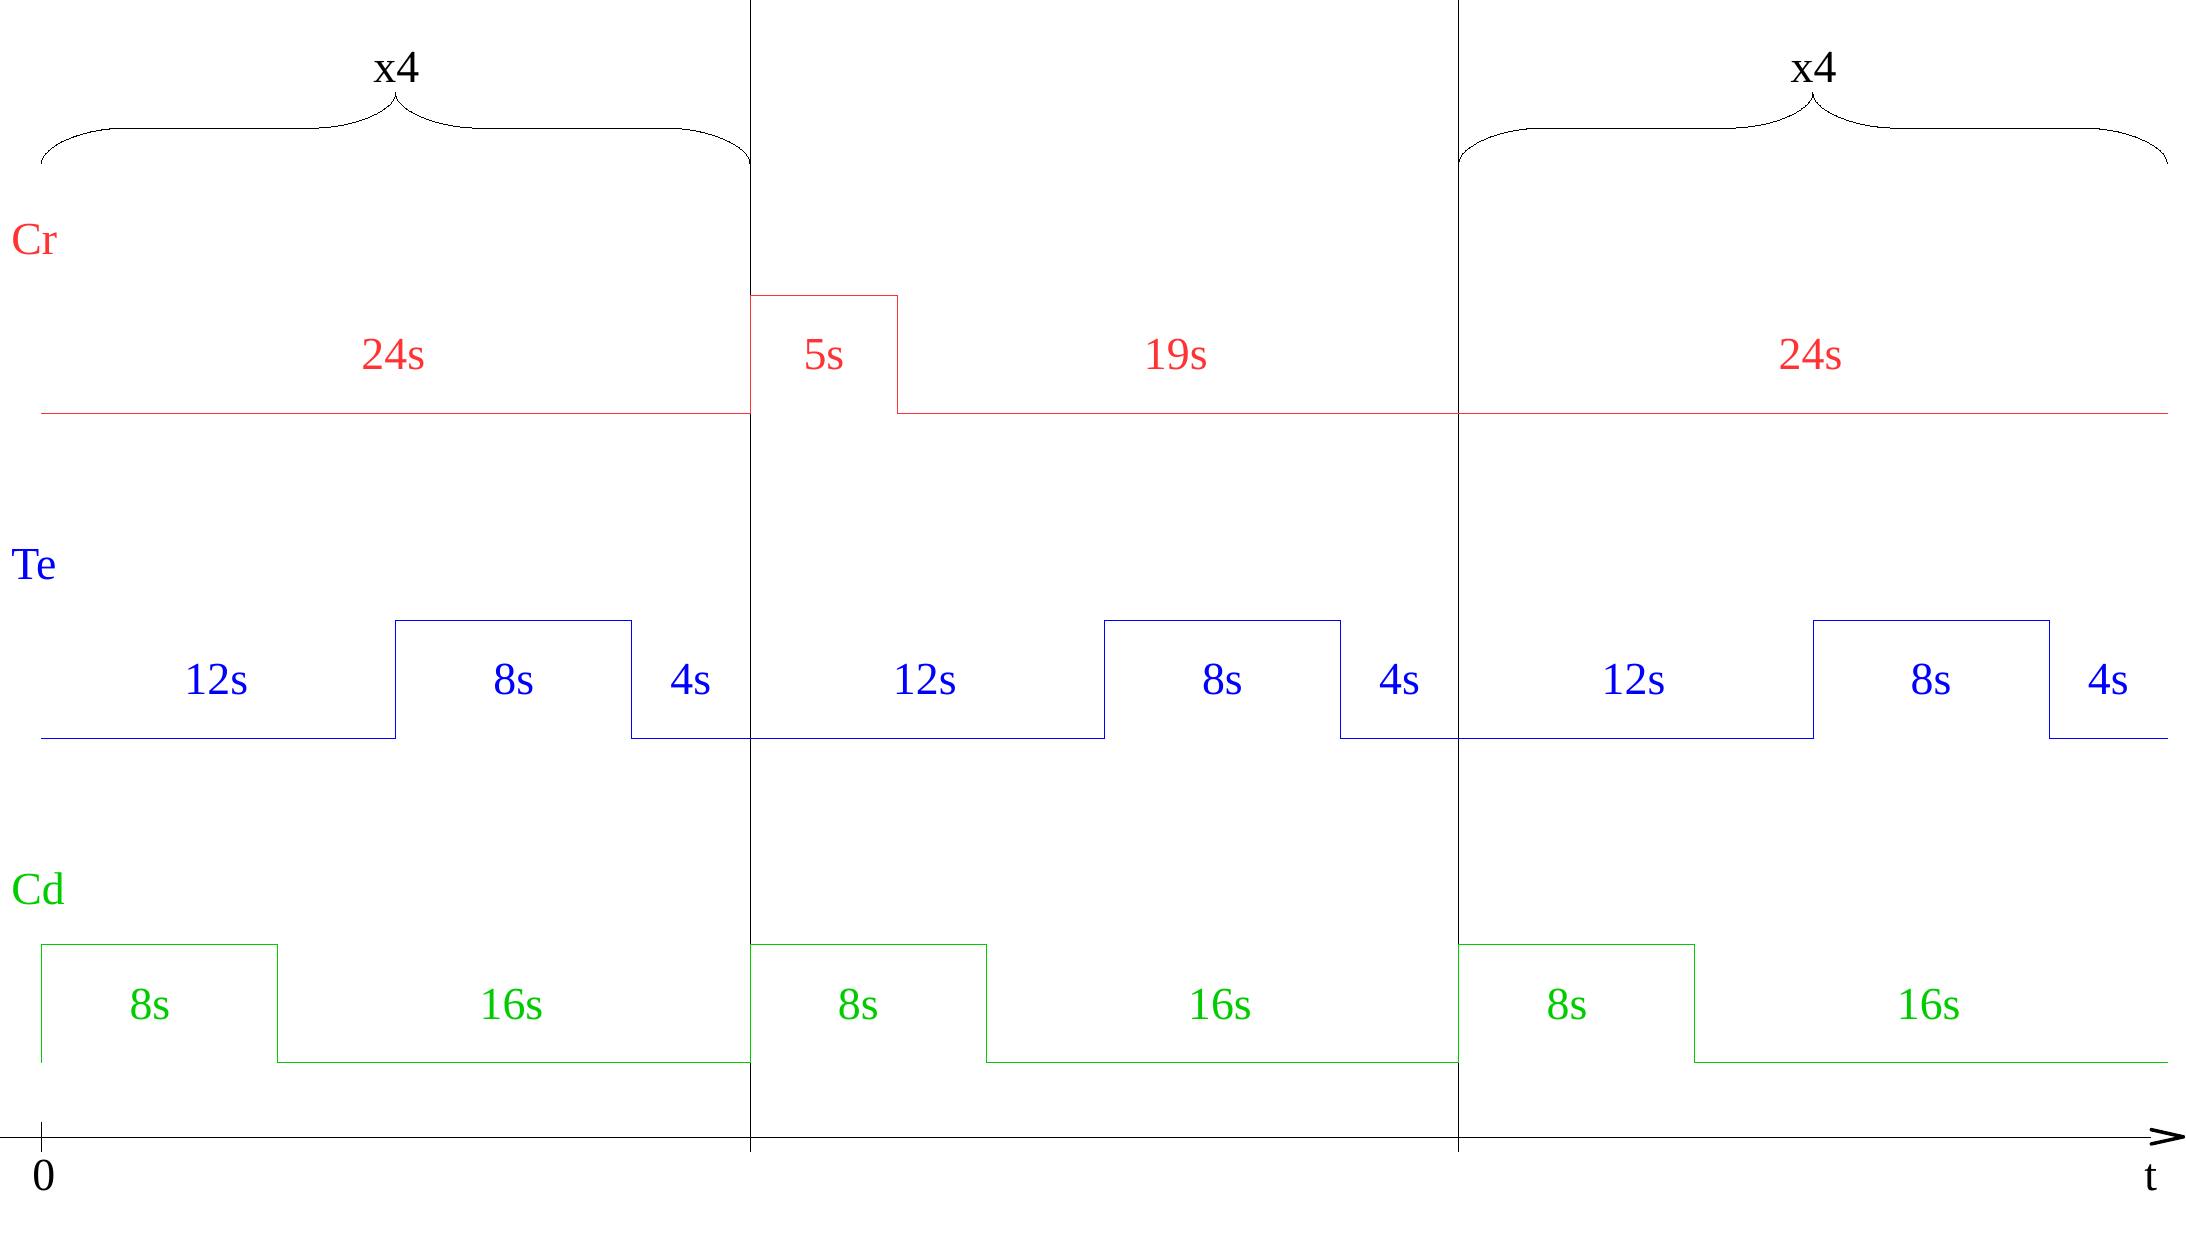

x4
x4
Cr
24s
5s
19s
24s
Te
12s
8s
4s
12s
8s
4s
12s
8s
4s
Cd
8s
16s
8s
16s
8s
16s
0
t